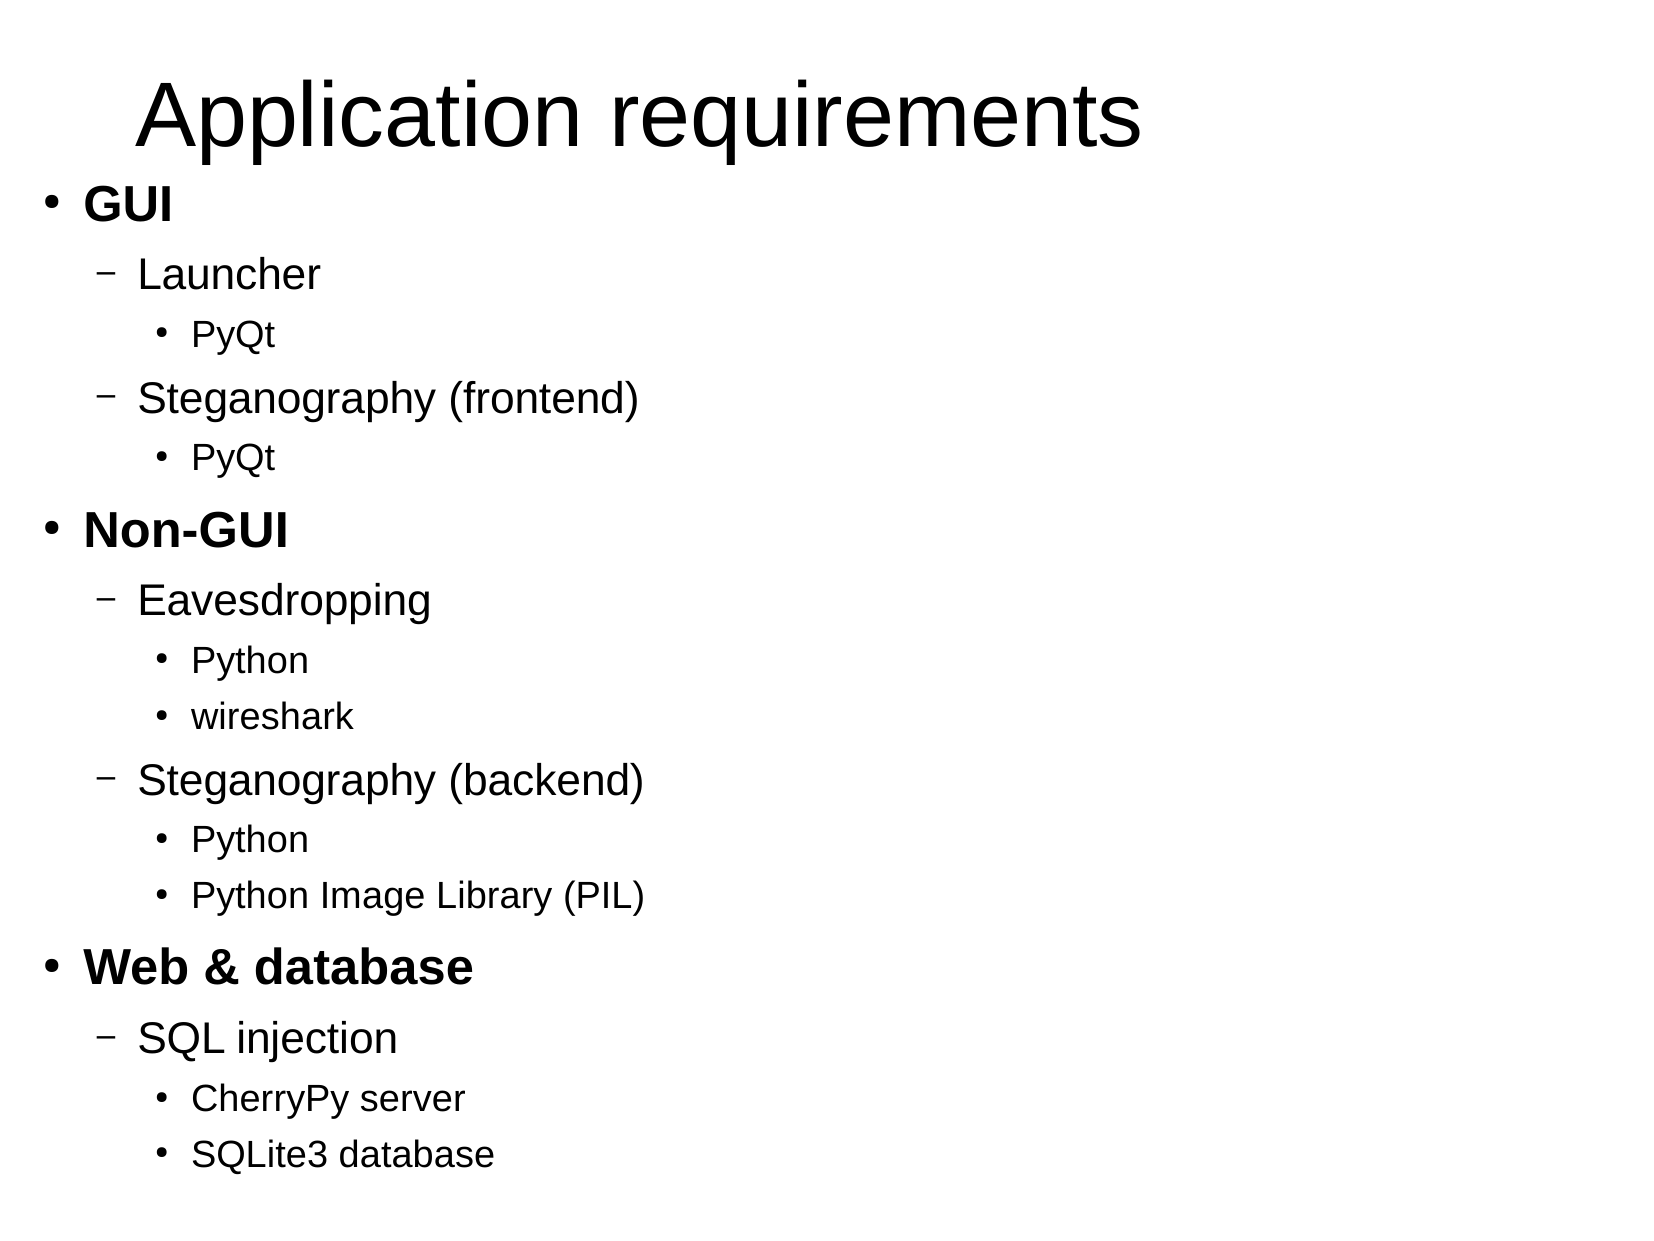

# Application requirements
GUI
Launcher
PyQt
Steganography (frontend)
PyQt
Non-GUI
Eavesdropping
Python
wireshark
Steganography (backend)
Python
Python Image Library (PIL)
Web & database
SQL injection
CherryPy server
SQLite3 database